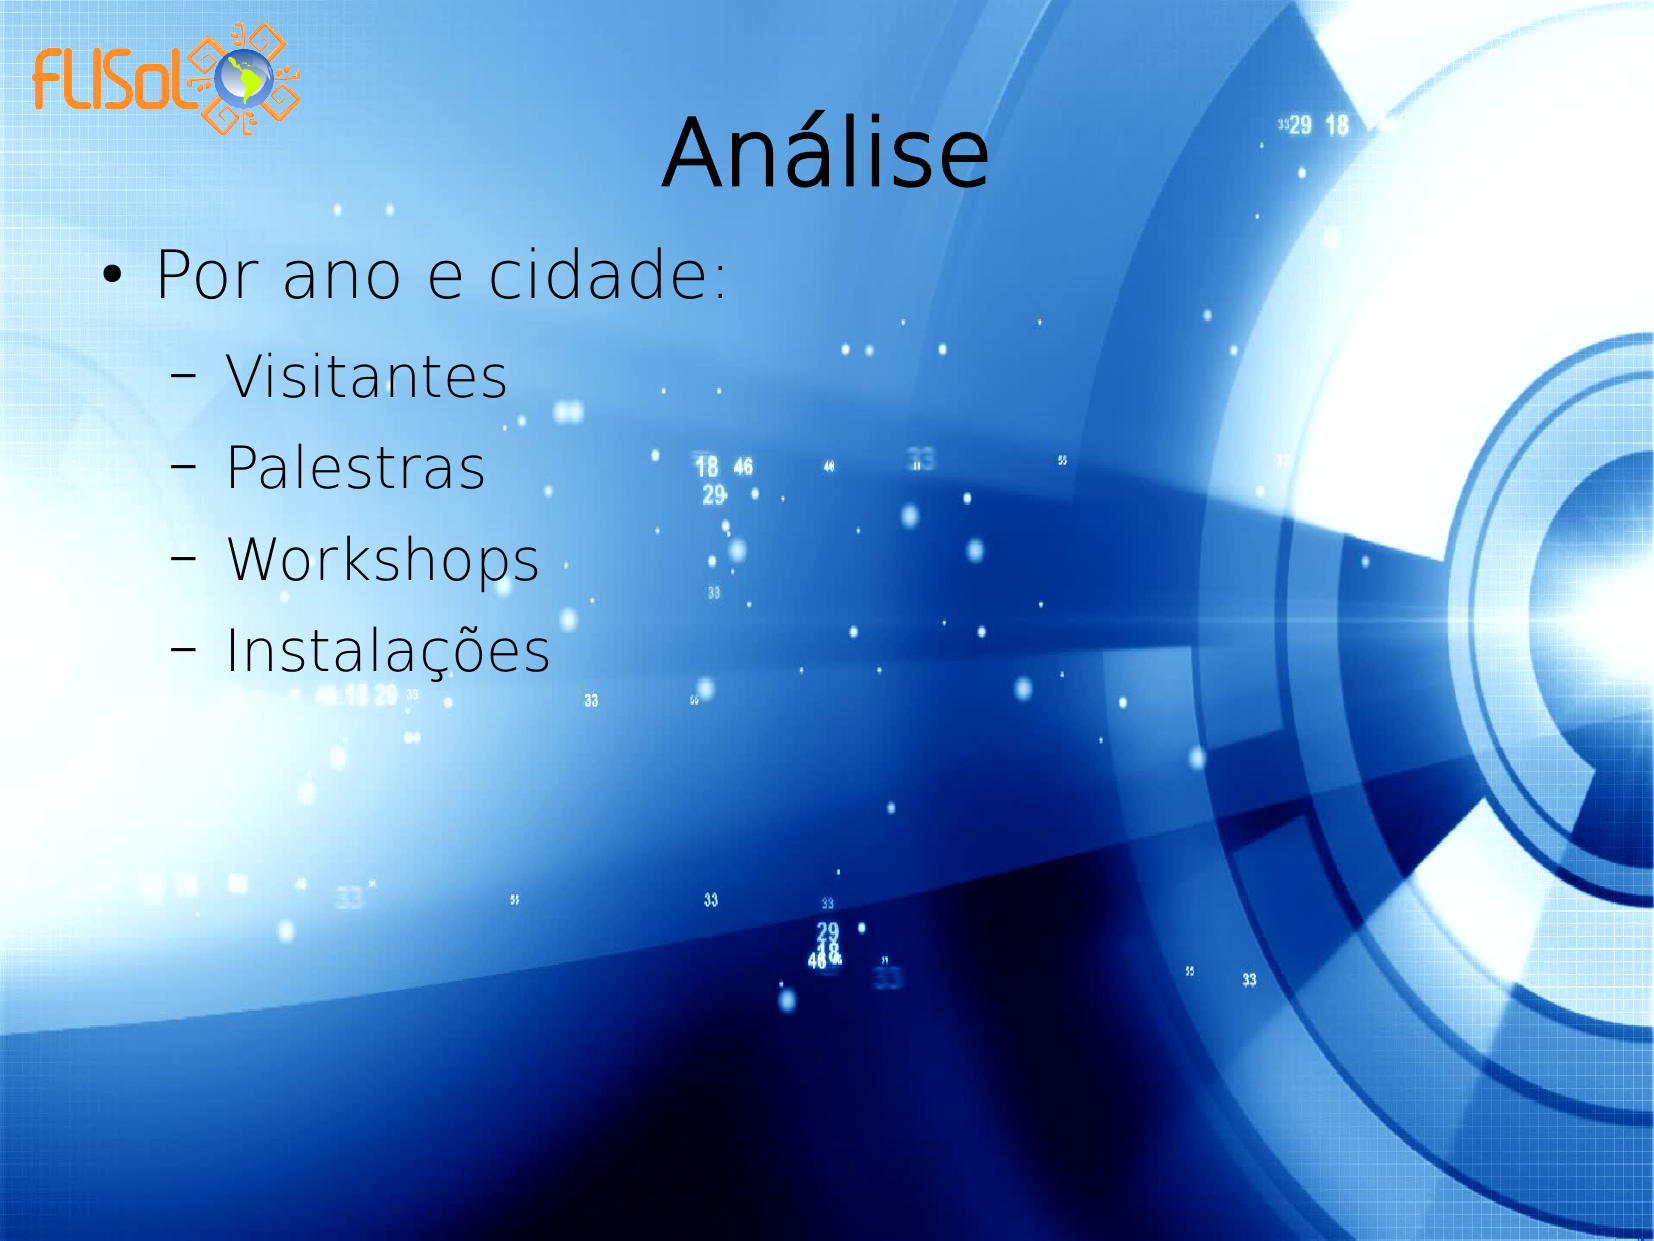

# Análise
Por ano e cidade:
Visitantes
Palestras
Workshops
Instalações